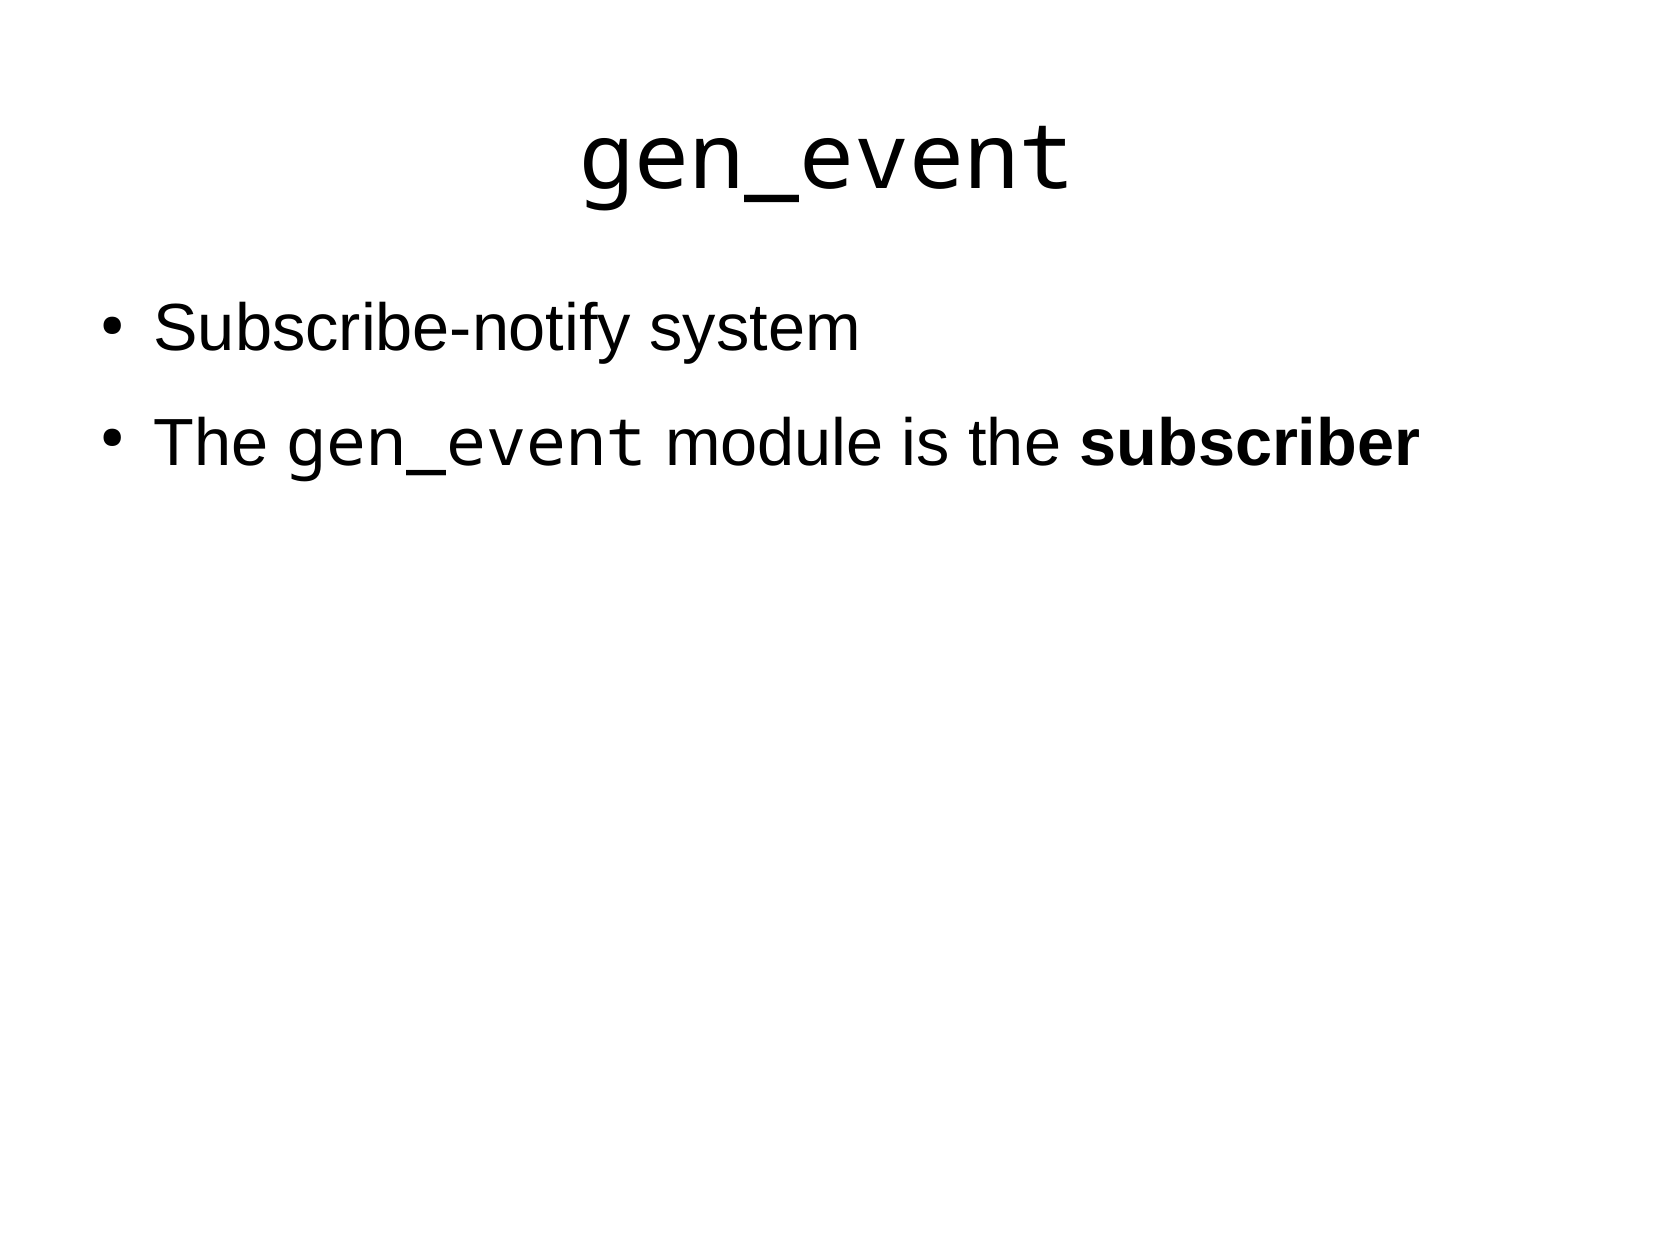

# gen_event
Subscribe-notify system
The gen_event module is the subscriber